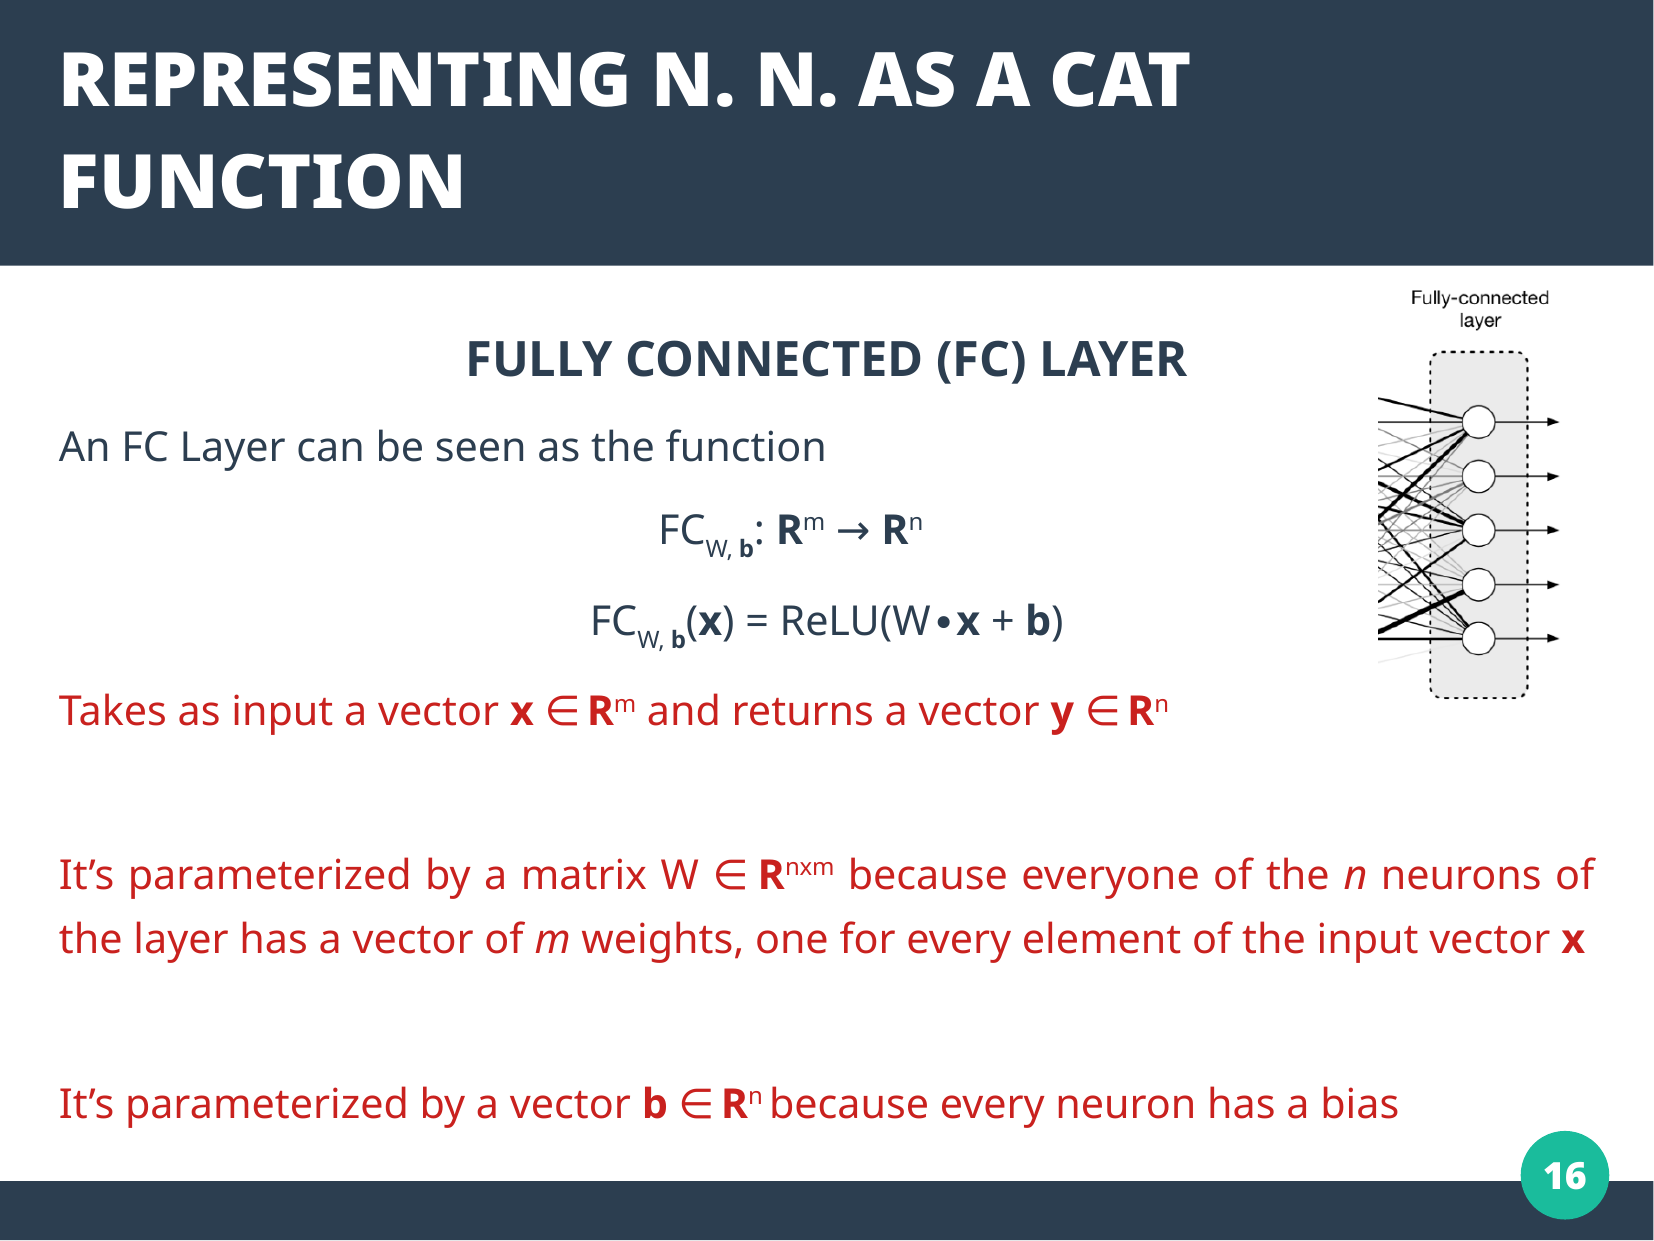

# REPRESENTING N. N. AS A CAT FUNCTION
FULLY CONNECTED (FC) LAYER
An FC Layer can be seen as the function
FCW, b: Rm → Rn
FCW, b(x) = ReLU(W∙x + b)
Takes as input a vector x ∈ Rm and returns a vector y ∈ Rn
It’s parameterized by a matrix W ∈ Rnxm because everyone of the n neurons of the layer has a vector of m weights, one for every element of the input vector x
It’s parameterized by a vector b ∈ Rn because every neuron has a bias
16